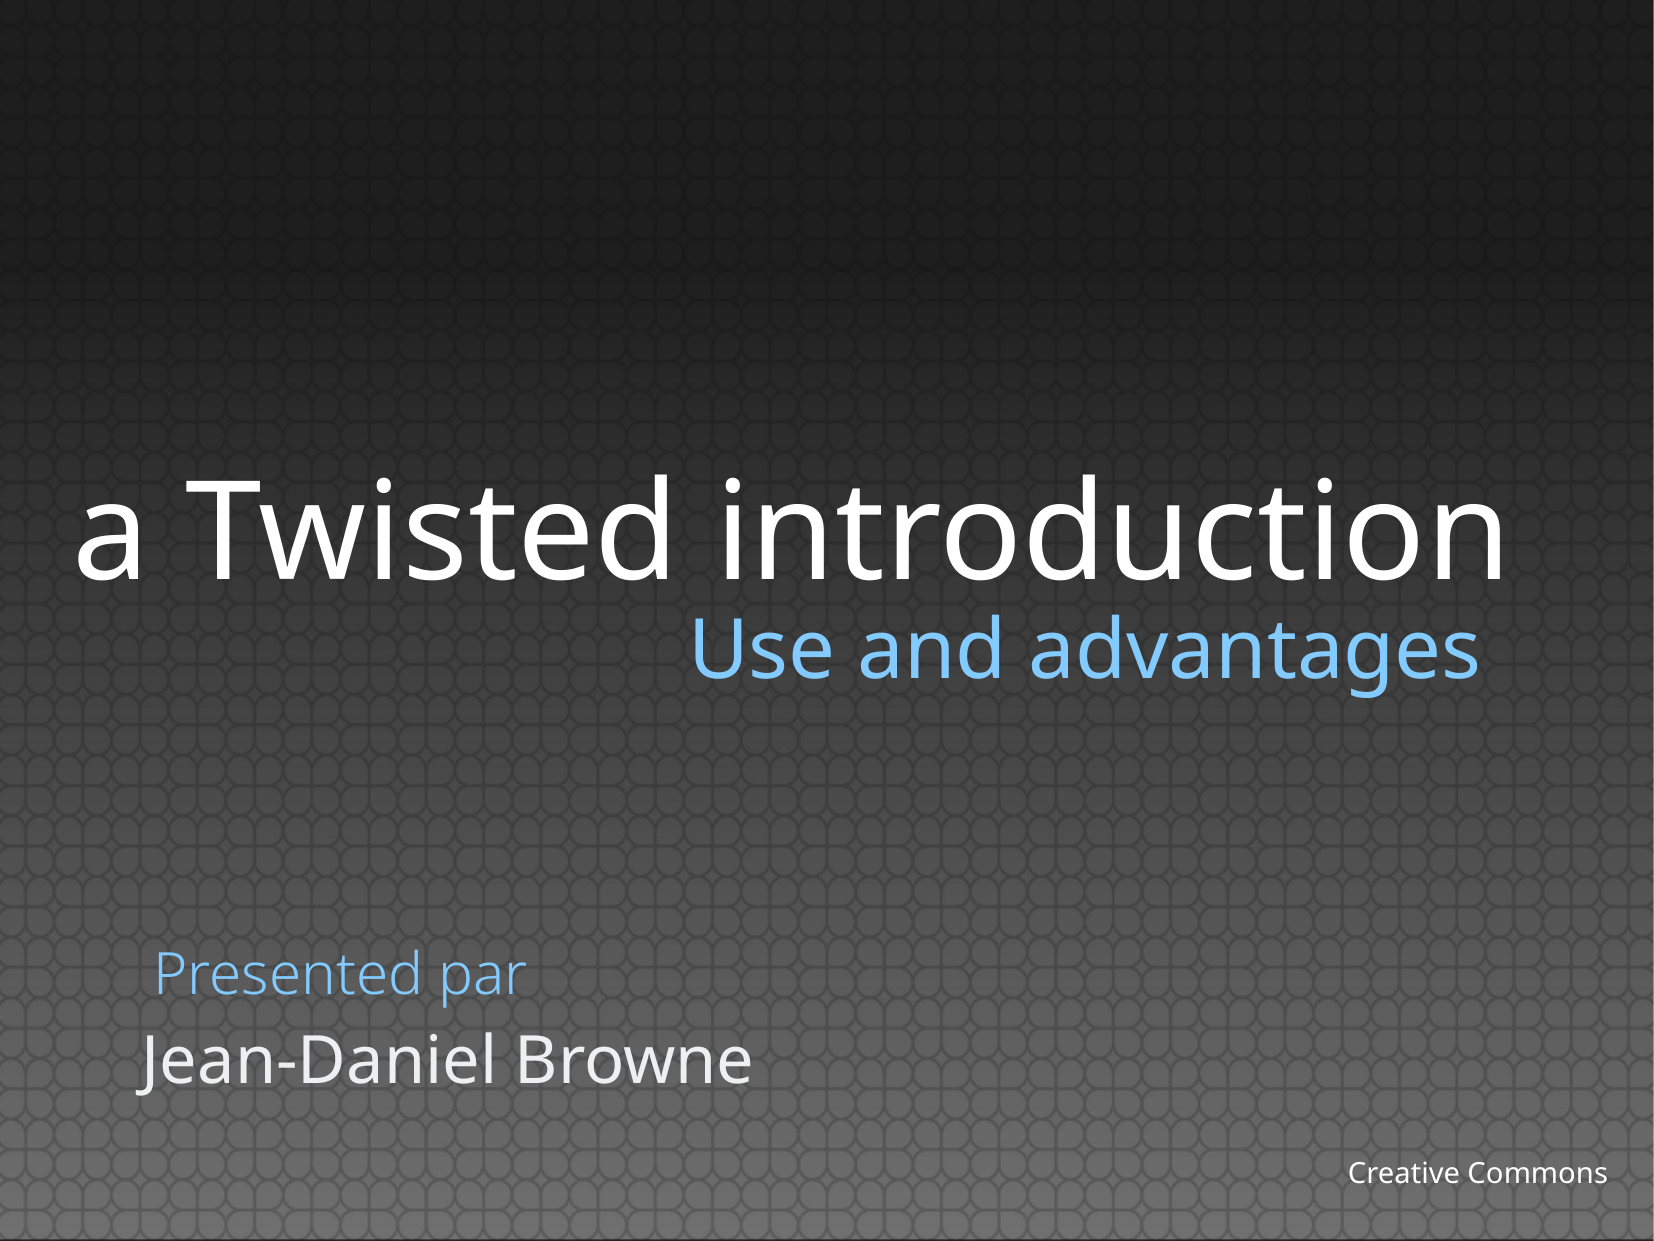

a Twisted introduction
# Use and advantages
Presented par
Jean-Daniel Browne
Creative Commons